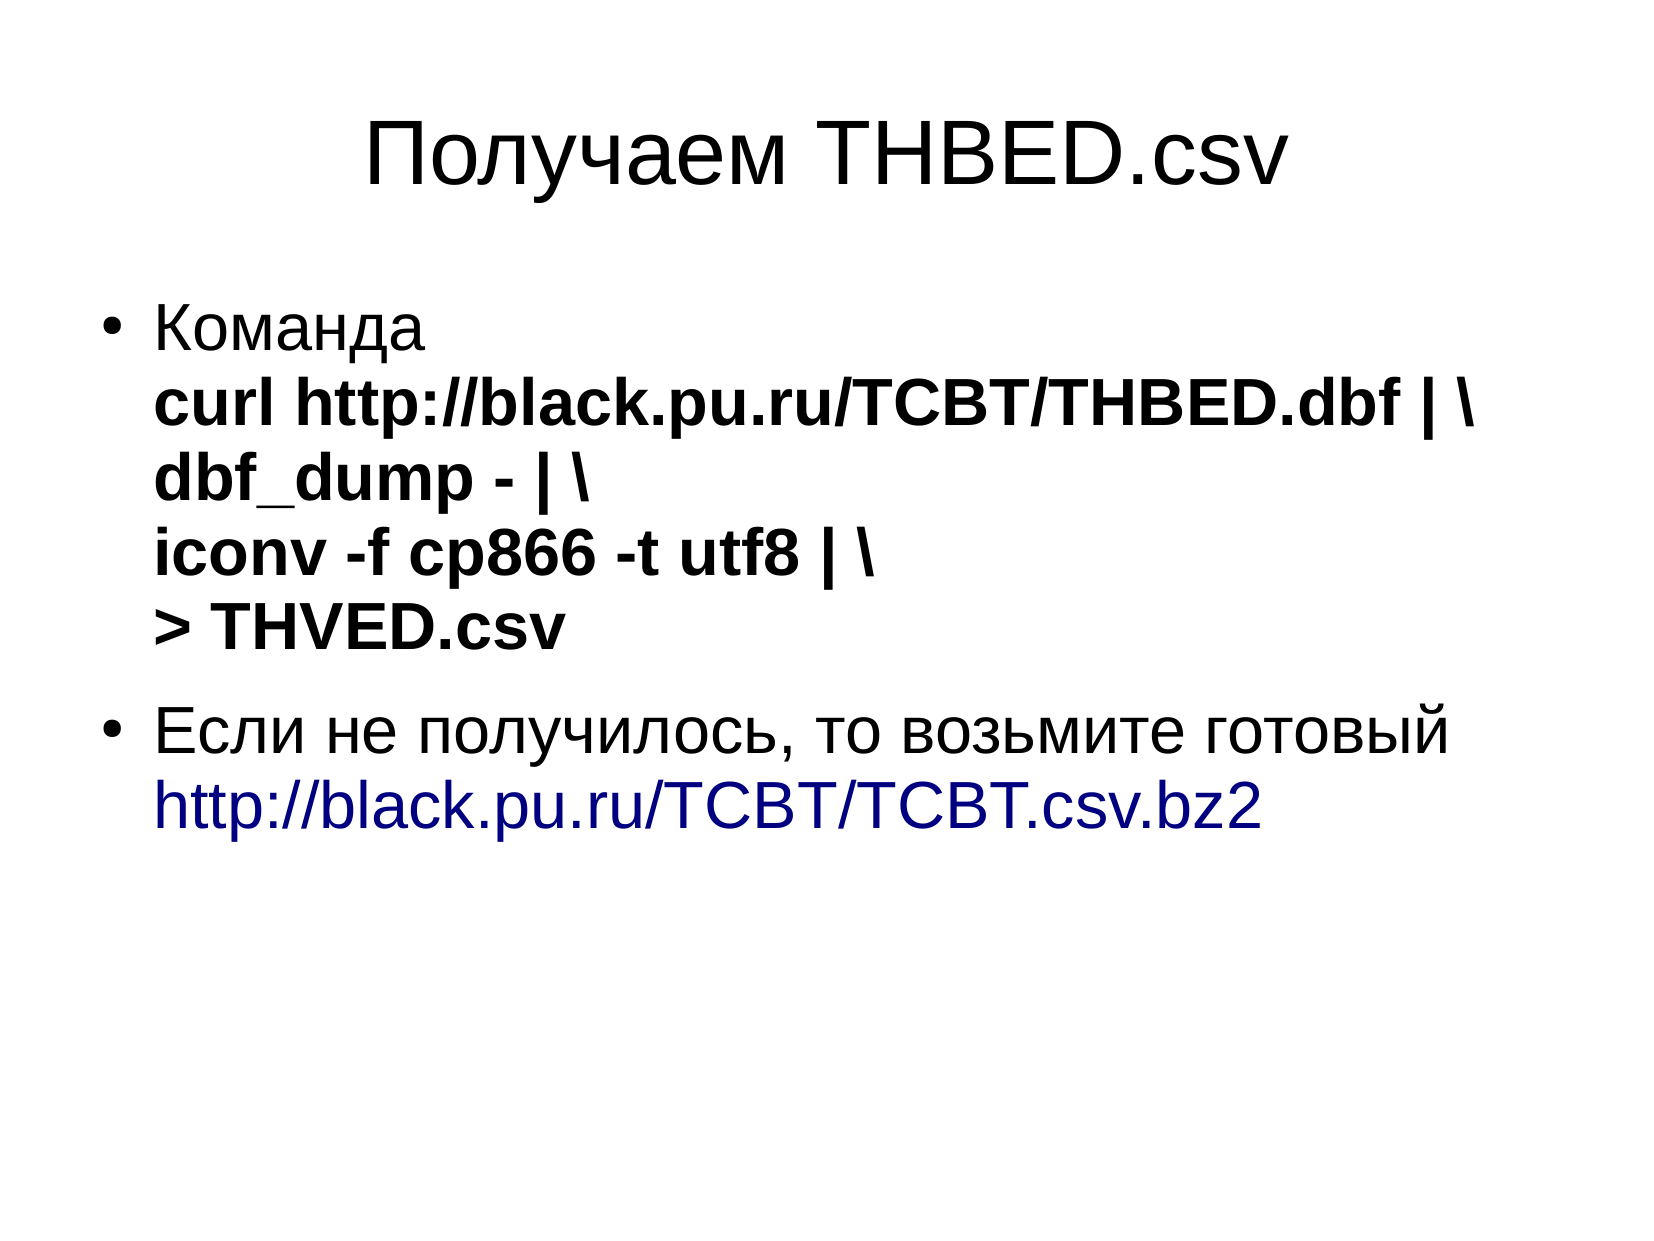

# Получаем THBED.csv
Команда
curl http://black.pu.ru/TCBT/THBED.dbf | \
dbf_dump - | \
iconv -f cp866 -t utf8 | \
> THVED.csv
Если не получилось, то возьмите готовый
http://black.pu.ru/TCBT/TCBT.csv.bz2